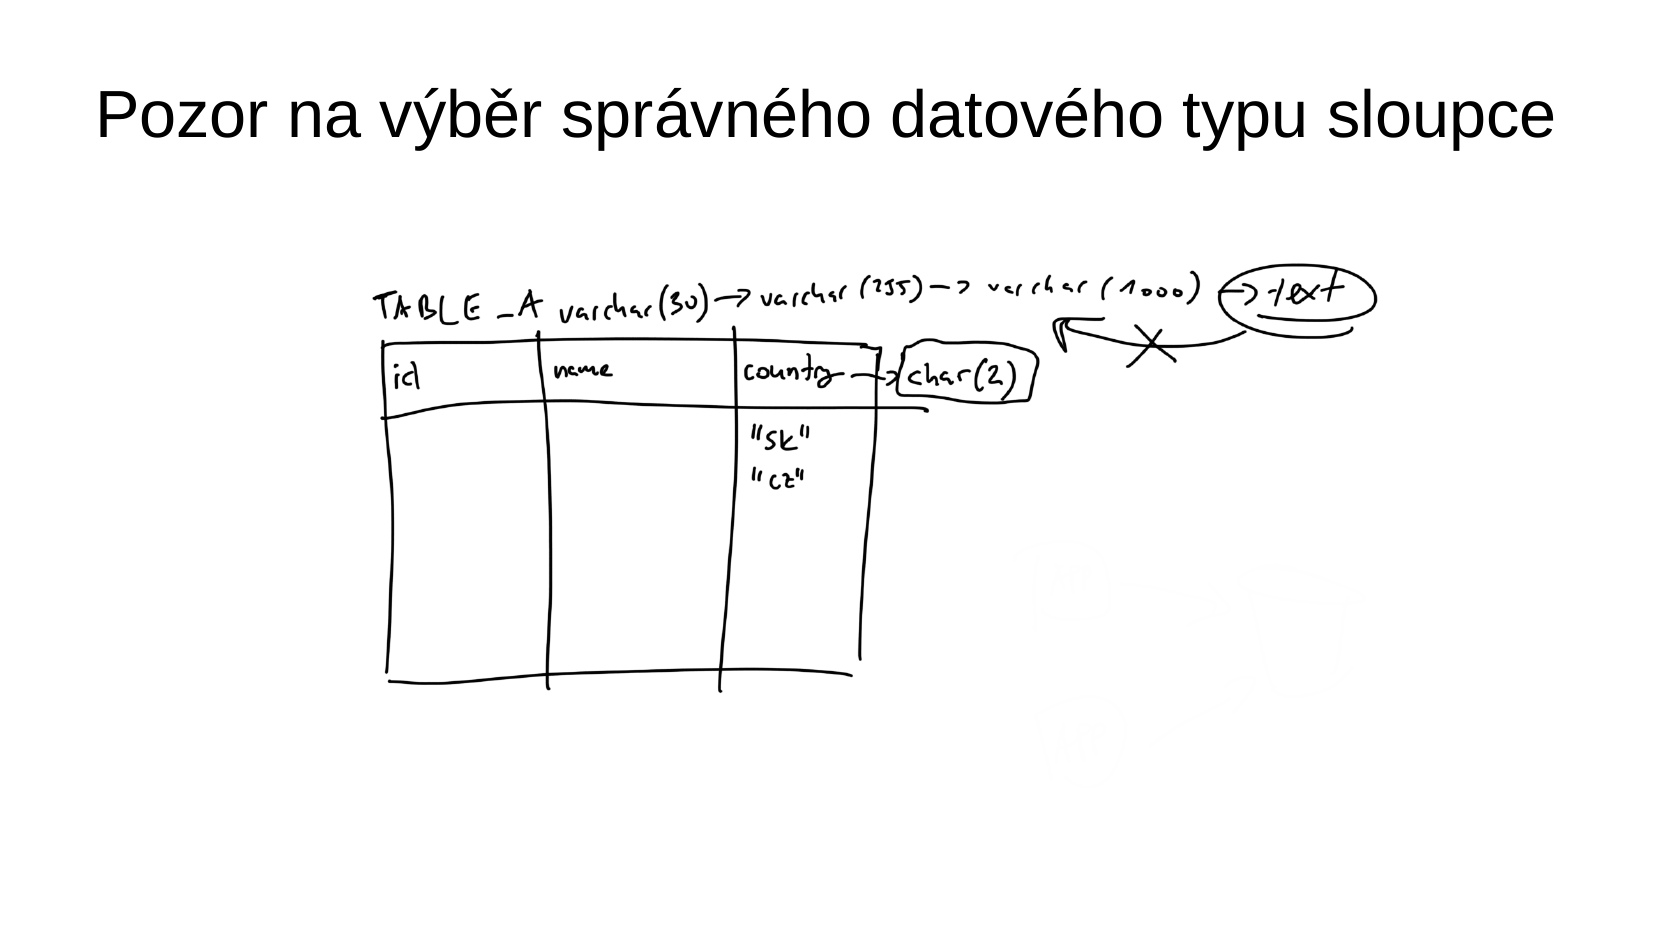

# Pozor na výběr správného datového typu sloupce